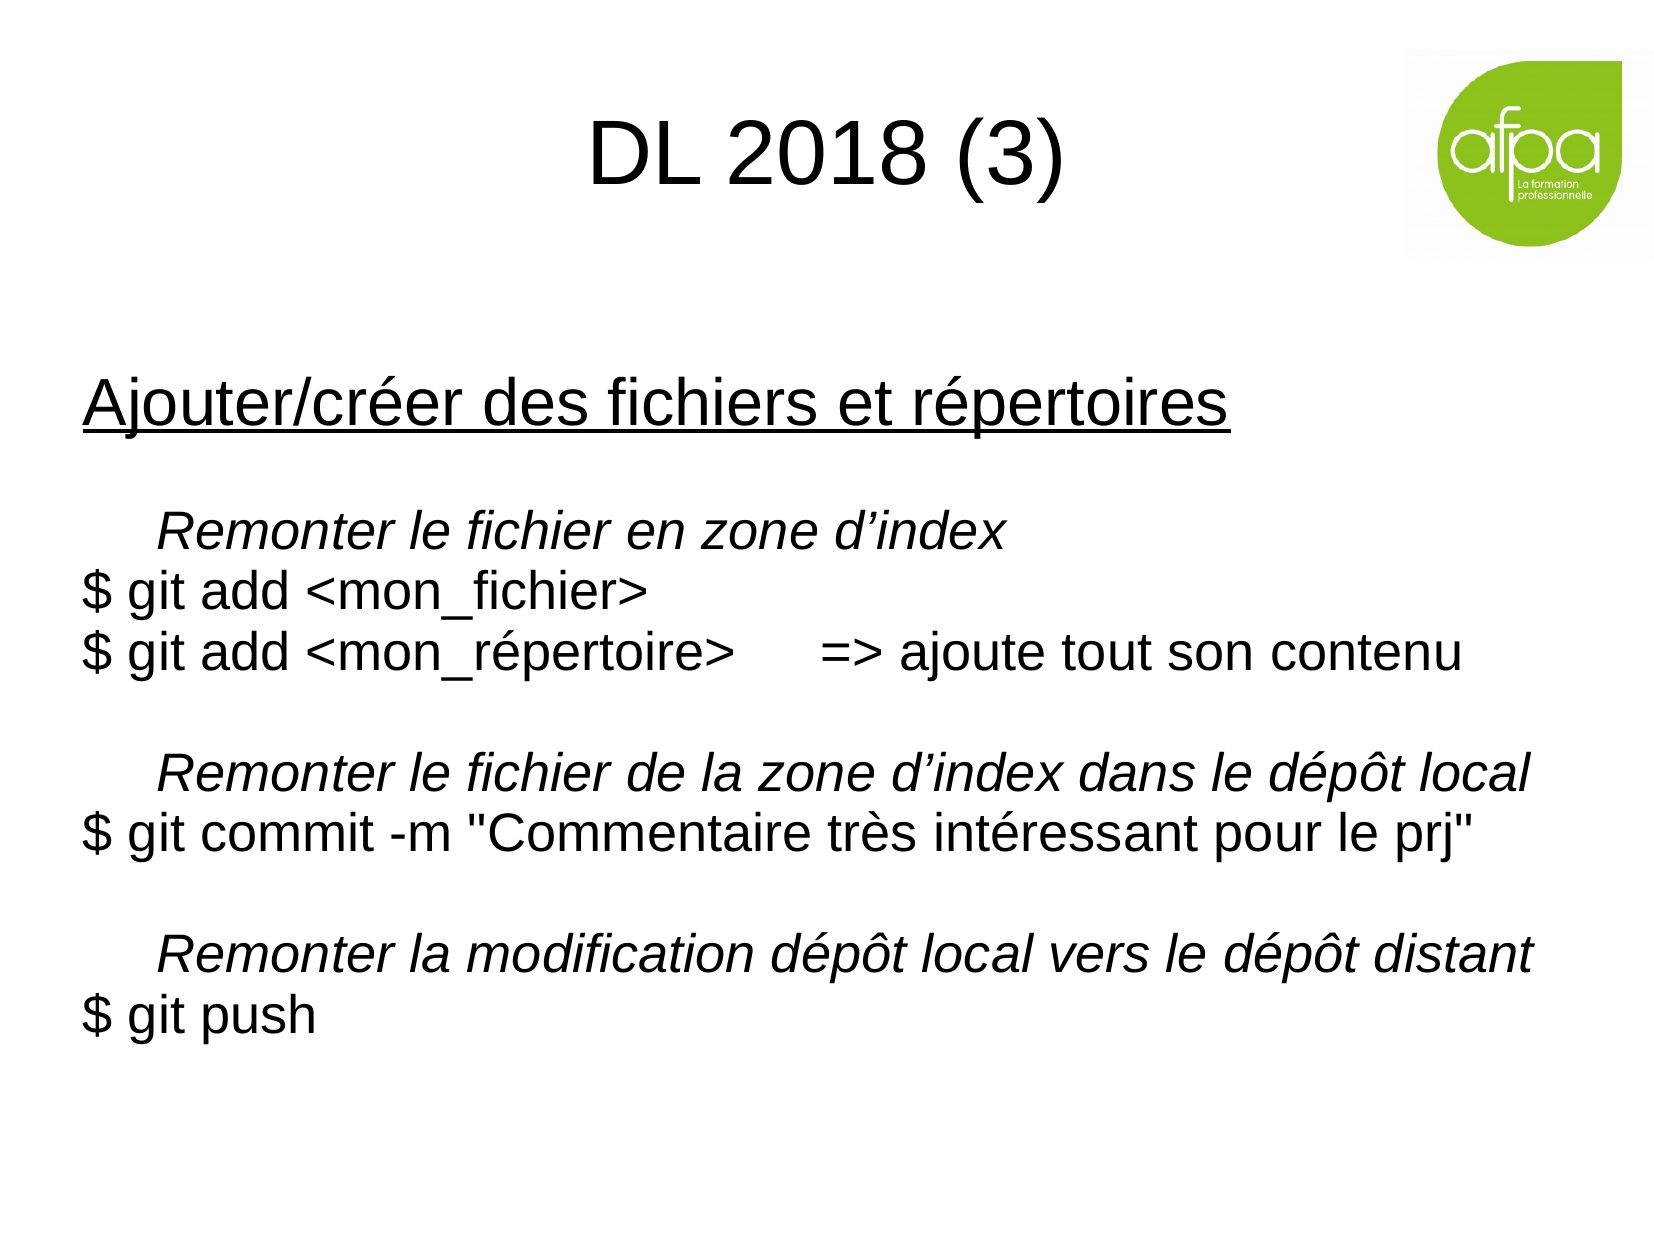

# DL 2018 (3)
Ajouter/créer des fichiers et répertoires
Remonter le fichier en zone d’index
$ git add <mon_fichier>
$ git add <mon_répertoire>		=> ajoute tout son contenu
Remonter le fichier de la zone d’index dans le dépôt local
$ git commit -m "Commentaire très intéressant pour le prj"
Remonter la modification dépôt local vers le dépôt distant
$ git push